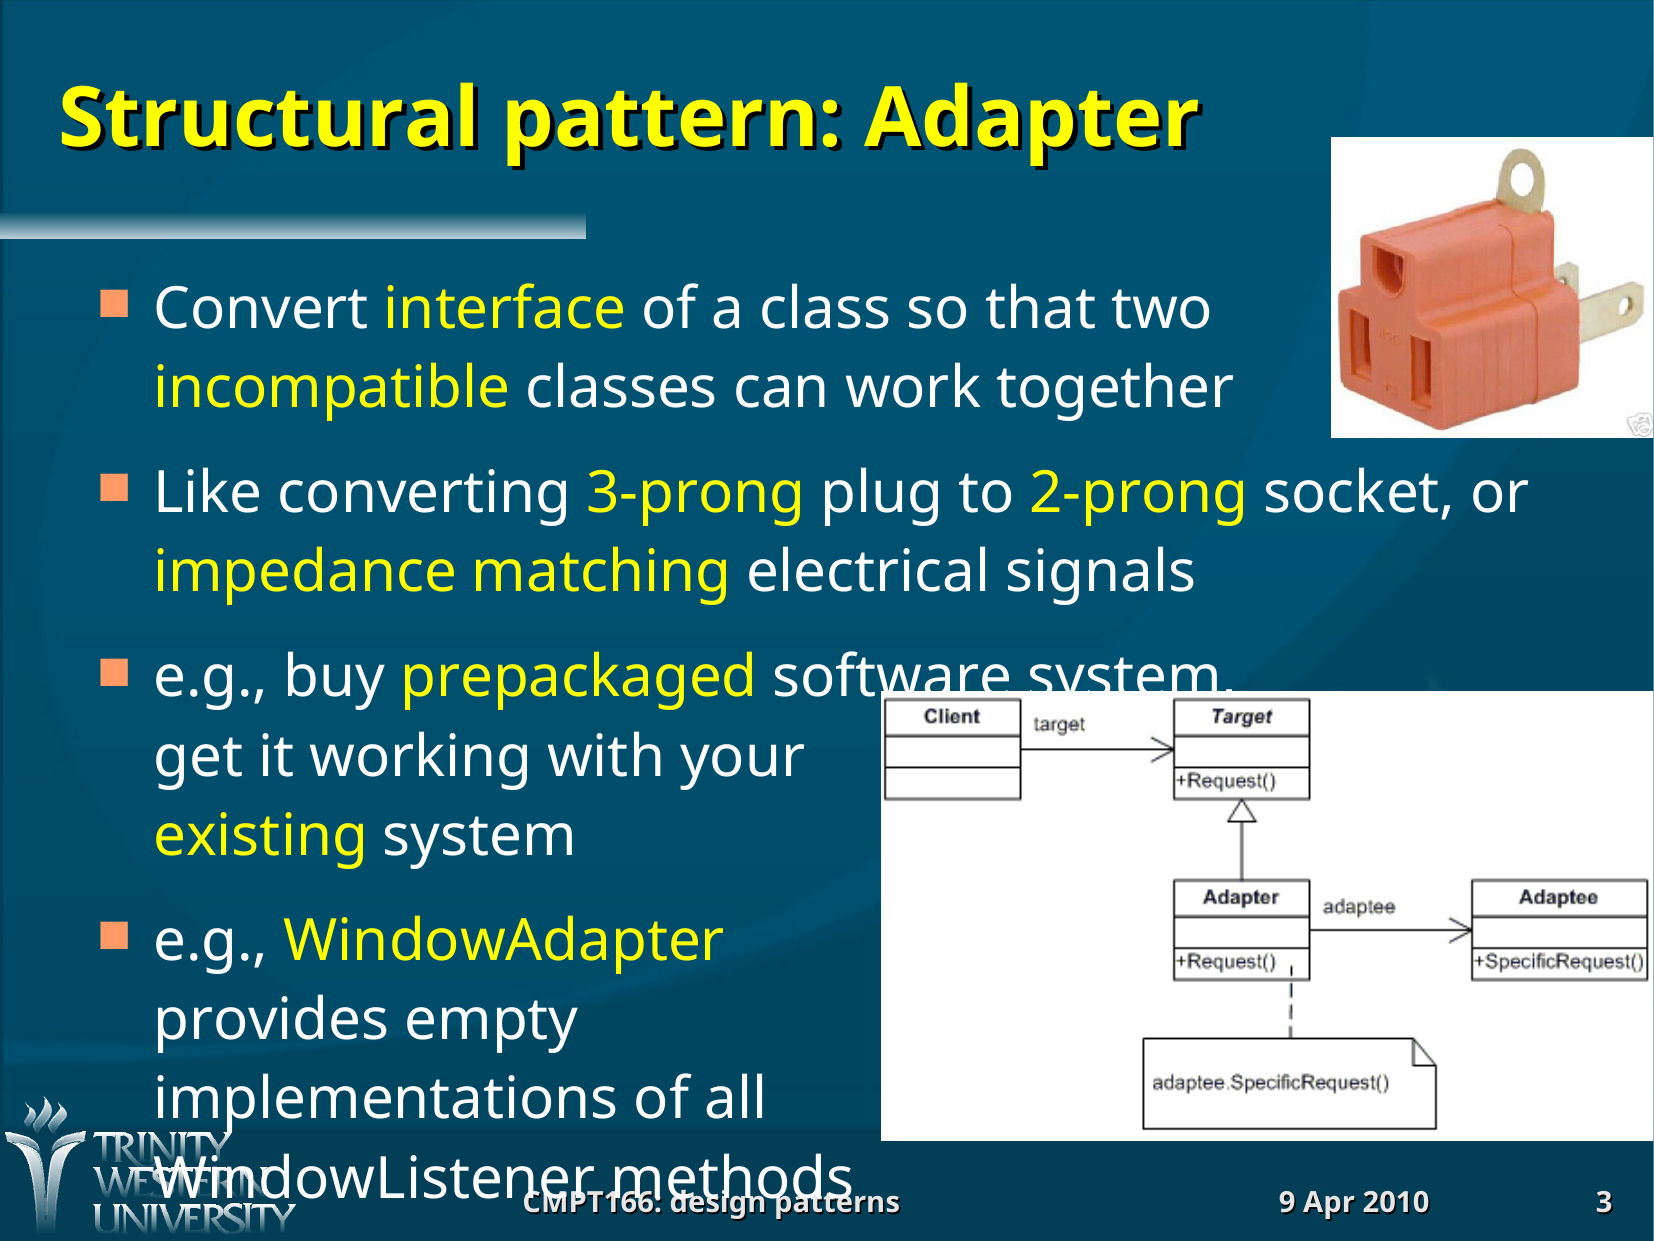

# Structural pattern: Adapter
Convert interface of a class so that two incompatible classes can work together
Like converting 3-prong plug to 2-prong socket, or impedance matching electrical signals
e.g., buy prepackaged software system,
get it working with your
existing system
e.g., WindowAdapter
provides empty
implementations of all
WindowListener methods
CMPT166: design patterns
9 Apr 2010
3